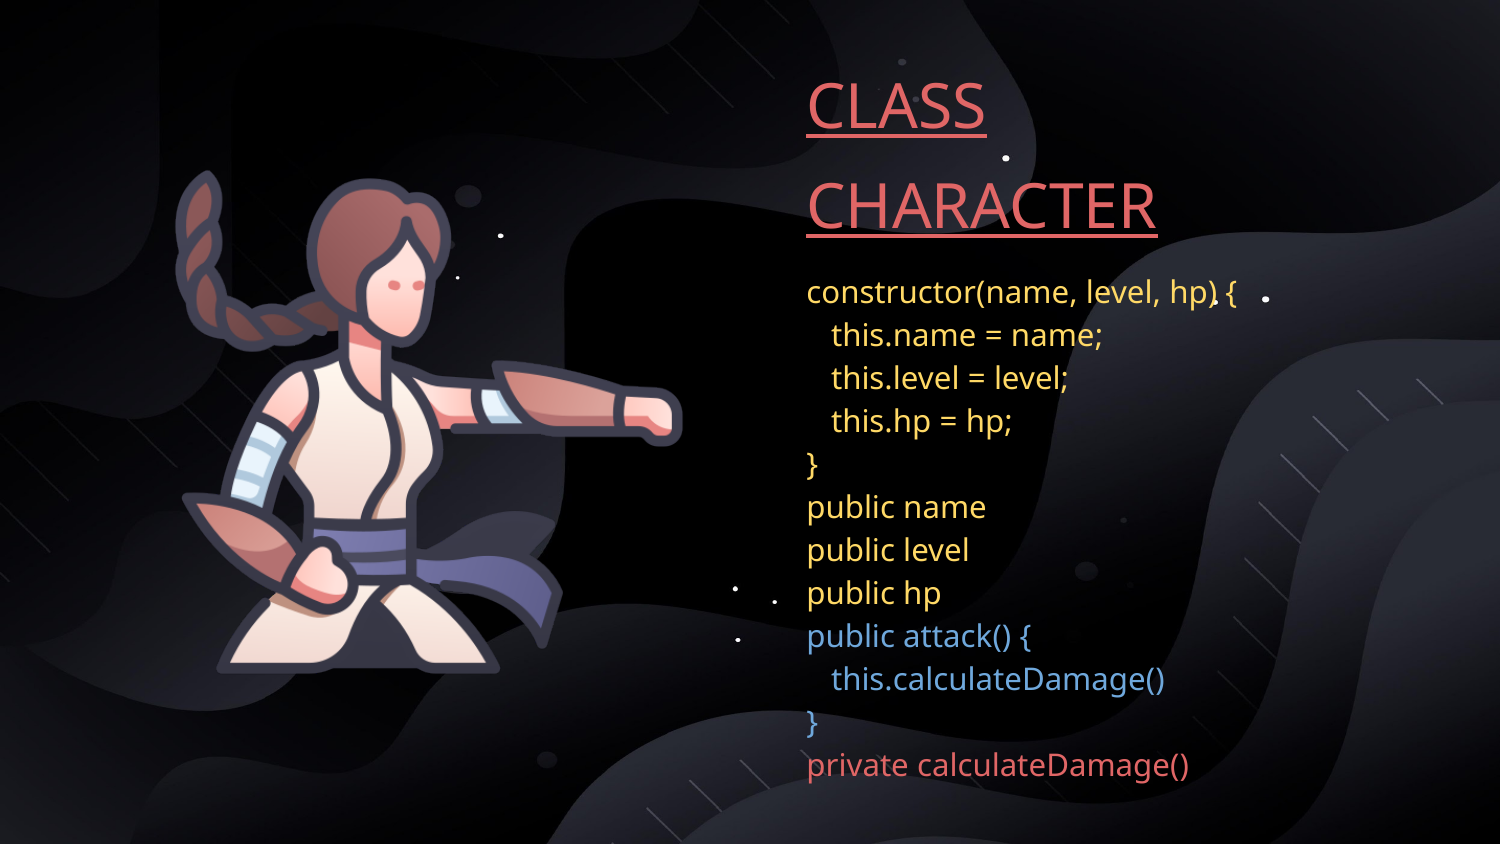

CLASS
CHARACTER
constructor(name, level, hp) {
 this.name = name;
 this.level = level;
 this.hp = hp;
}
public name
public level
public hp
public attack() {
 this.calculateDamage()
}
private calculateDamage()